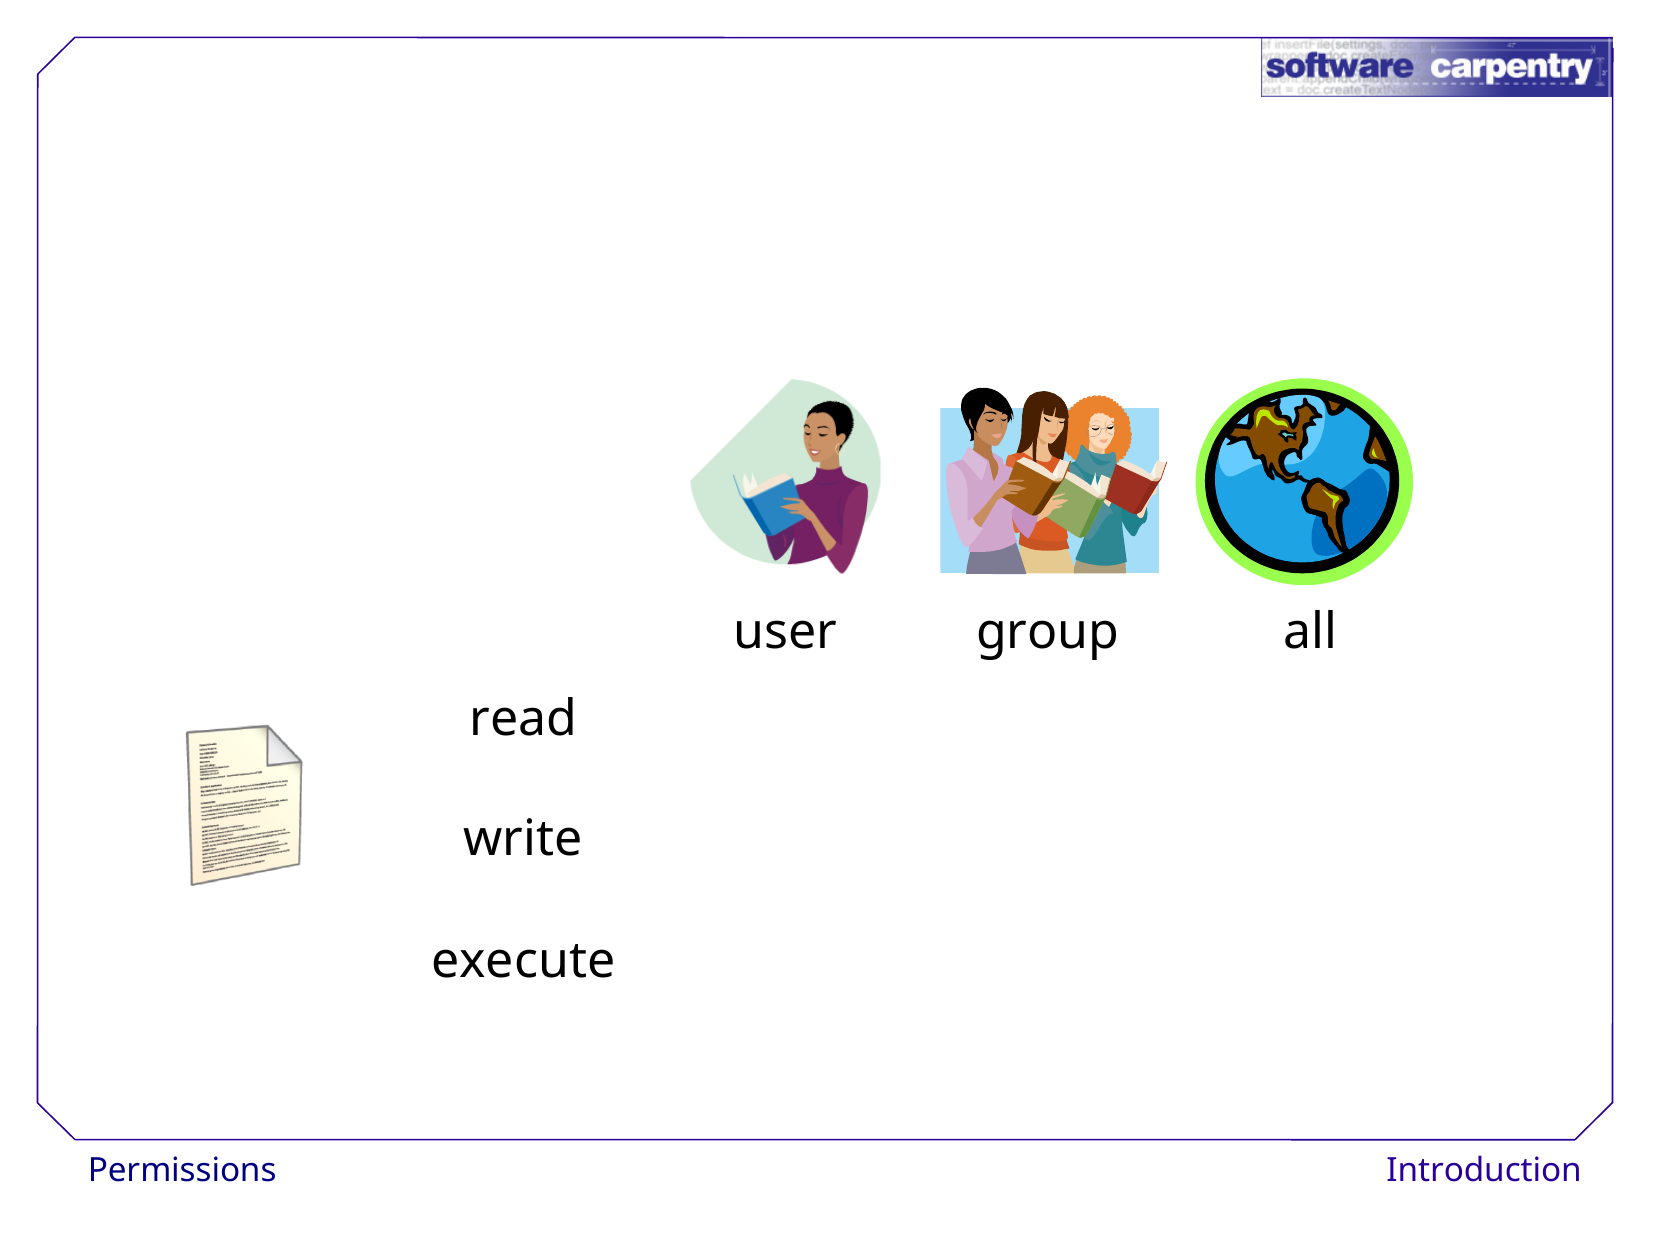

| | user | group | all |
| --- | --- | --- | --- |
| read | | | |
| write | | | |
| execute | | | |